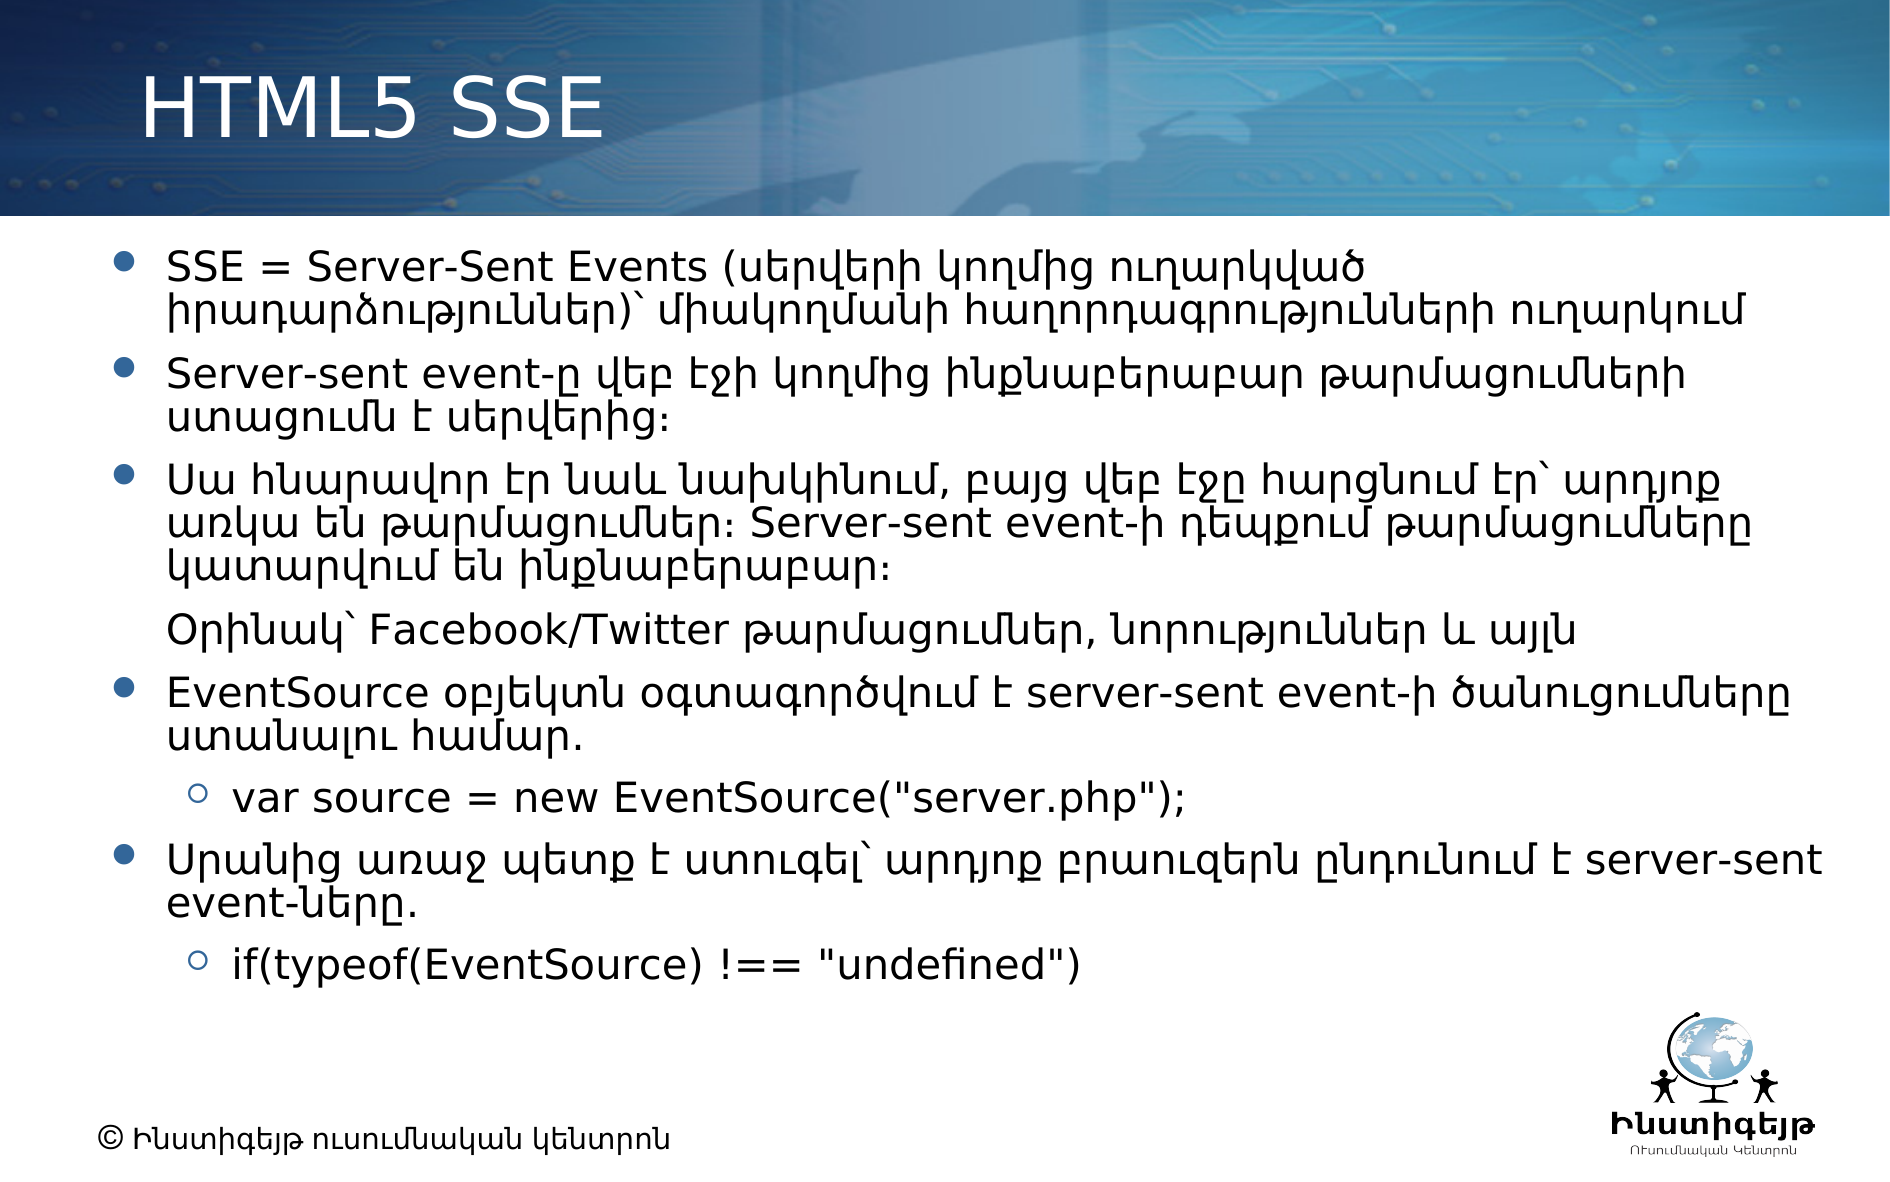

HTML5 SSE
# SSE = Server-Sent Events (սերվերի կողմից ուղարկված իրադարձություններ)՝ միակողմանի հաղորդագրությունների ուղարկում
Server-sent event-ը վեբ էջի կողմից ինքնաբերաբար թարմացումների ստացումն է սերվերից։
Սա հնարավոր էր նաև նախկինում, բայց վեբ էջը հարցնում էր՝ արդյոք առկա են թարմացումներ։ Server-sent event-ի դեպքում թարմացումները կատարվում են ինքնաբերաբար։
Օրինակ՝ Facebook/Twitter թարմացումներ, նորություններ և այլն
EventSource օբյեկտն օգտագործվում է server-sent event-ի ծանուցումները ստանալու համար․
var source = new EventSource("server.php");
Սրանից առաջ պետք է ստուգել՝ արդյոք բրաուզերն ընդունում է server-sent event-ները․
if(typeof(EventSource) !== "undefined")